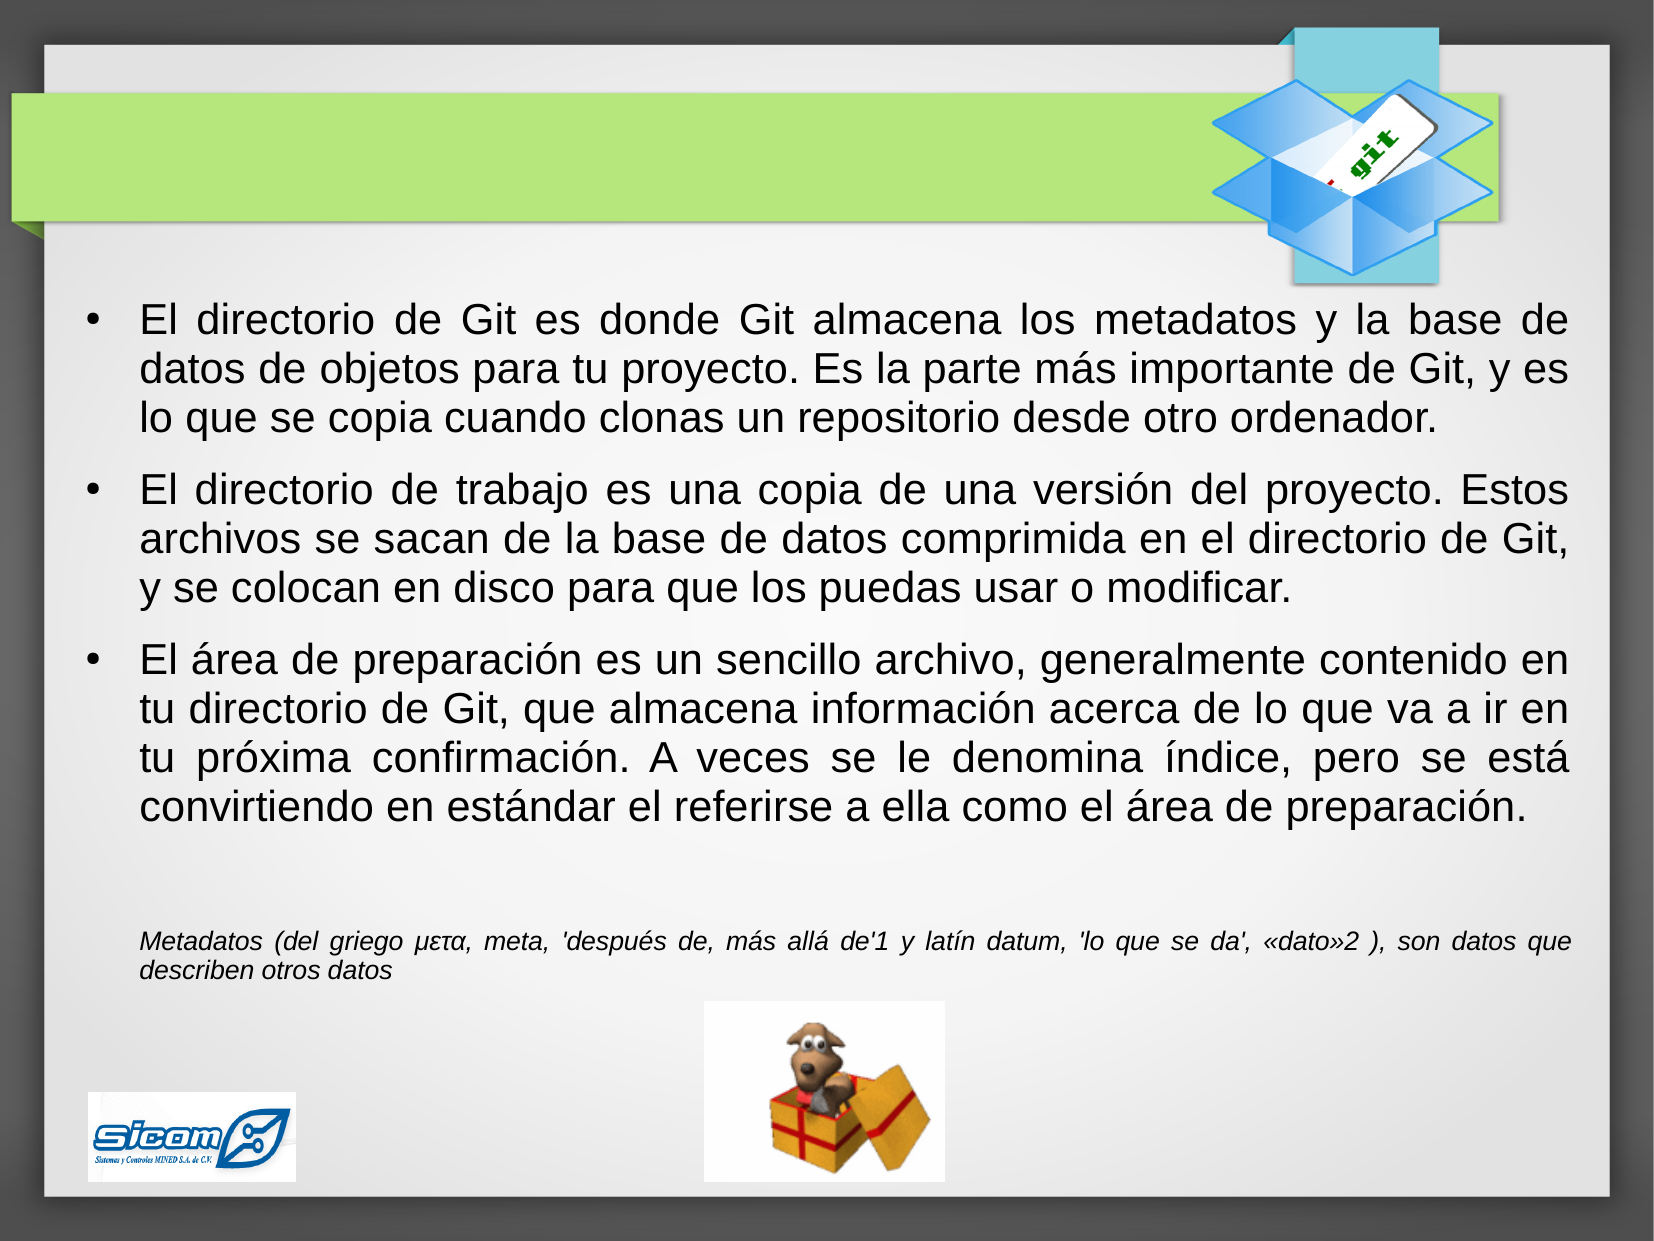

#
El directorio de Git es donde Git almacena los metadatos y la base de datos de objetos para tu proyecto. Es la parte más importante de Git, y es lo que se copia cuando clonas un repositorio desde otro ordenador.
El directorio de trabajo es una copia de una versión del proyecto. Estos archivos se sacan de la base de datos comprimida en el directorio de Git, y se colocan en disco para que los puedas usar o modificar.
El área de preparación es un sencillo archivo, generalmente contenido en tu directorio de Git, que almacena información acerca de lo que va a ir en tu próxima confirmación. A veces se le denomina índice, pero se está convirtiendo en estándar el referirse a ella como el área de preparación.
Metadatos (del griego μετα, meta, 'después de, más allá de'1 y latín datum, 'lo que se da', «dato»2 ), son datos que describen otros datos